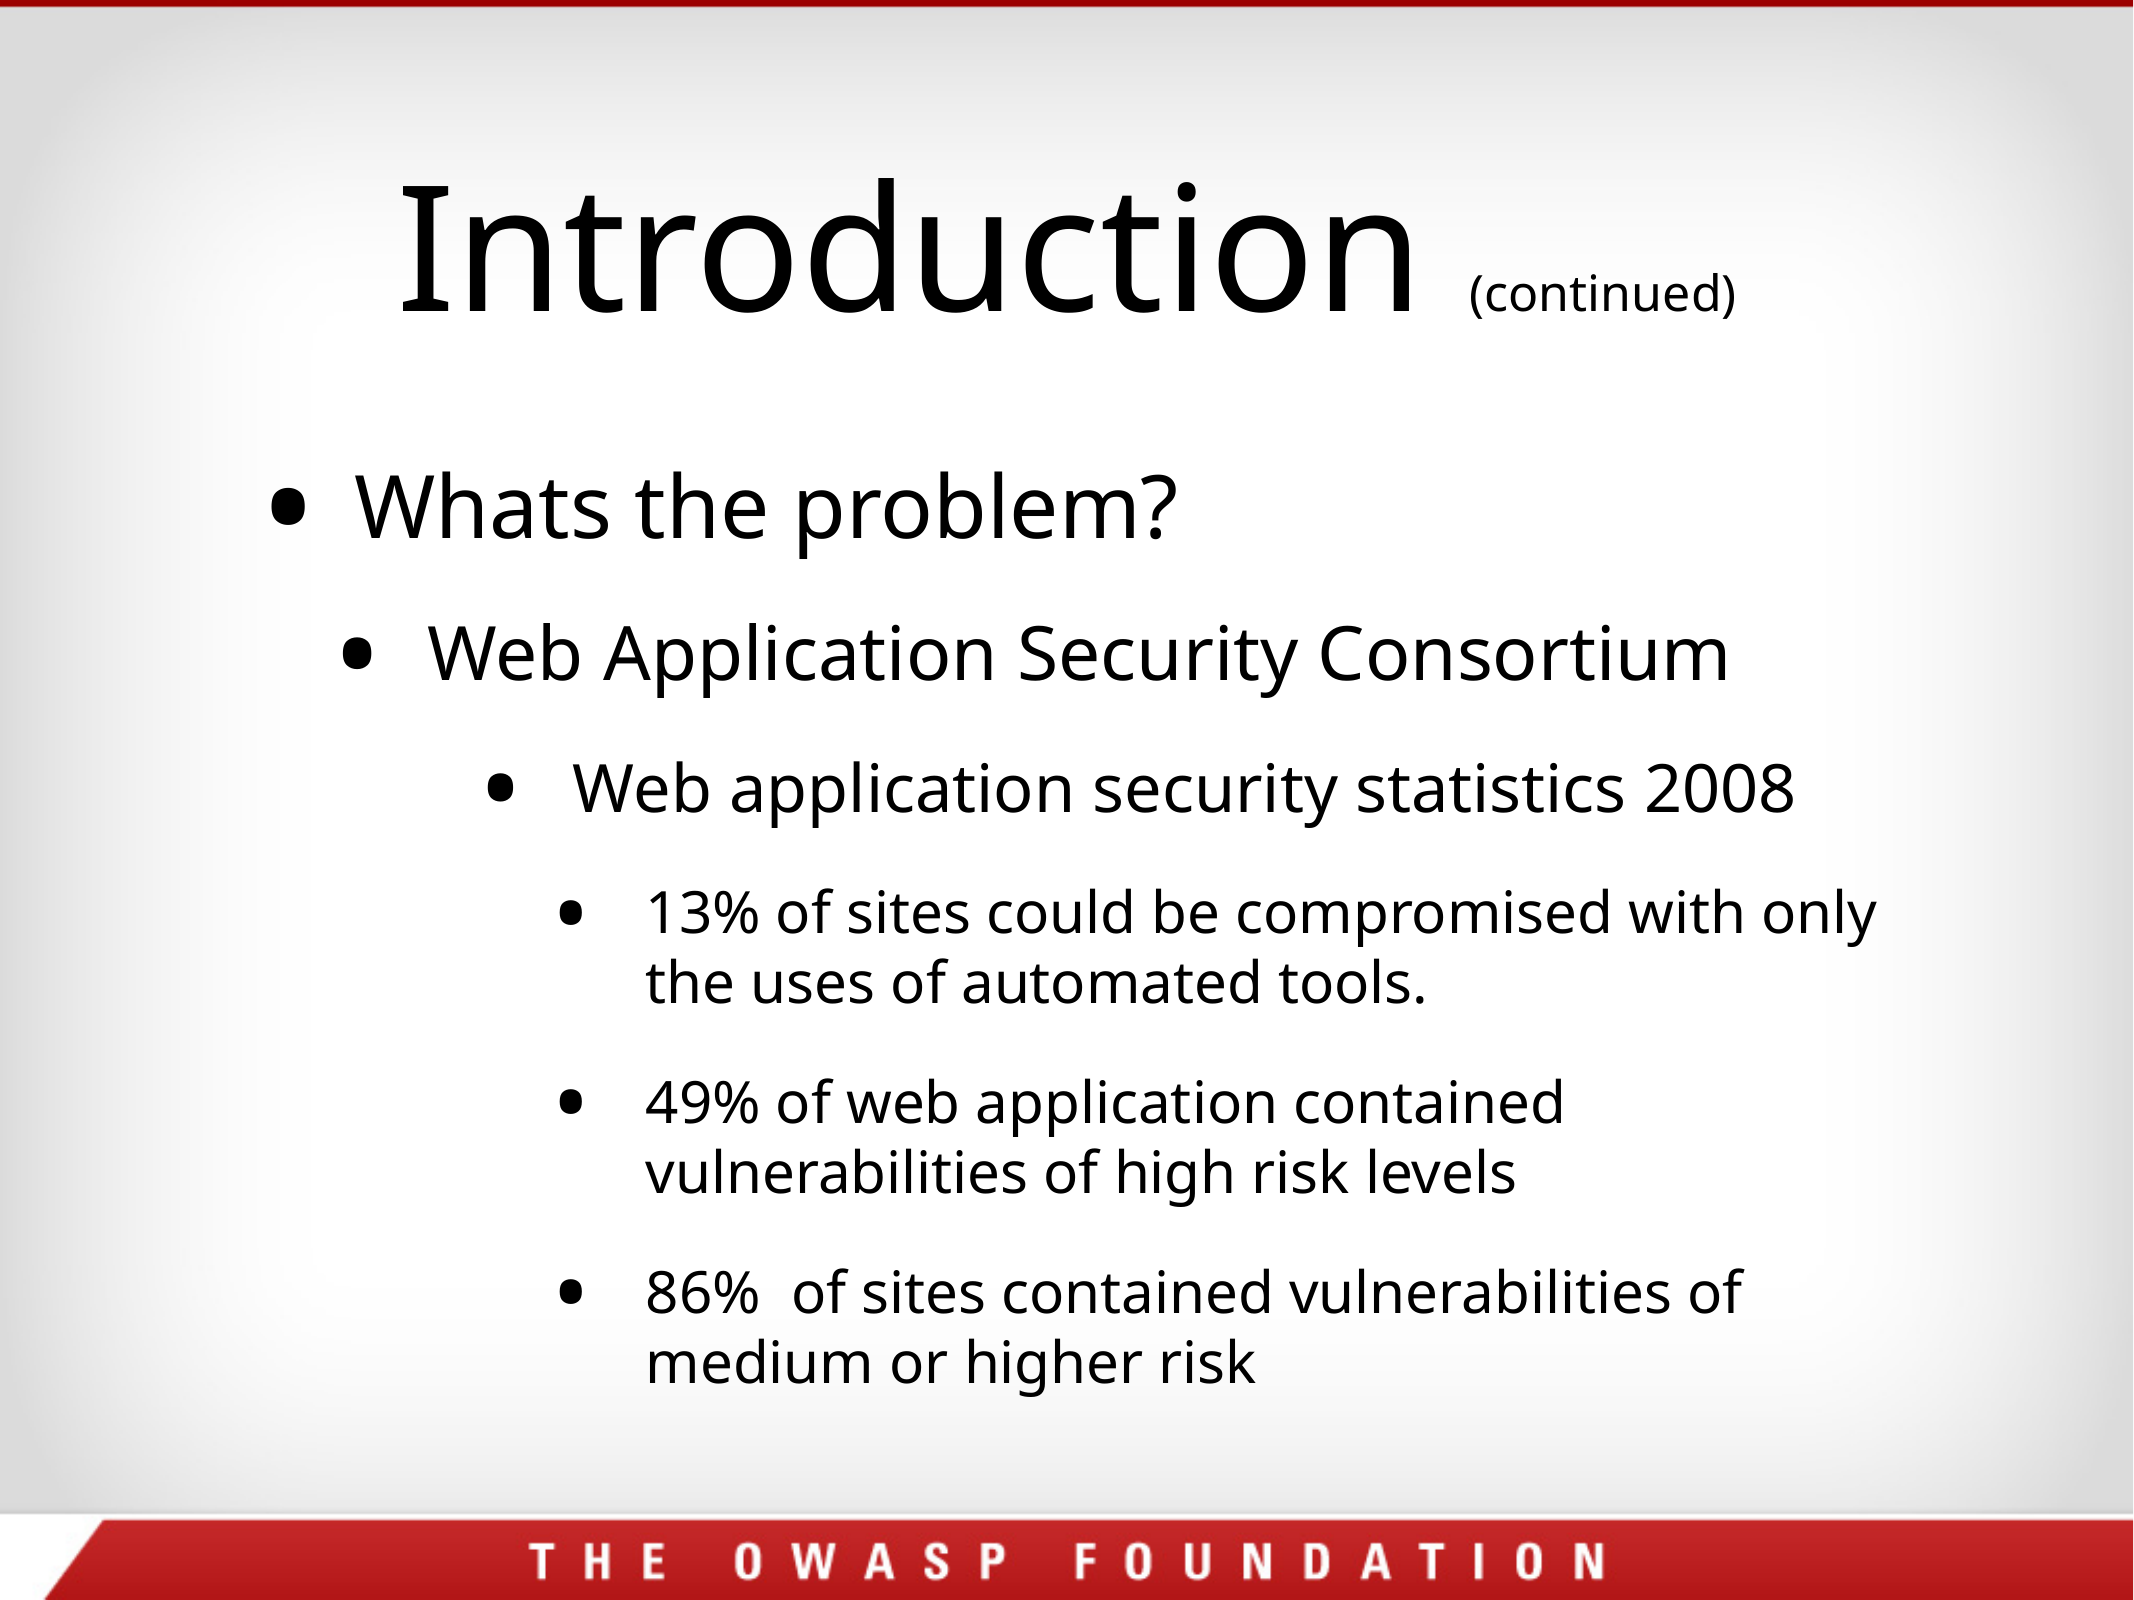

# Introduction (continued)
Whats the problem?
Web Application Security Consortium
Web application security statistics 2008
13% of sites could be compromised with only the uses of automated tools.
49% of web application contained vulnerabilities of high risk levels
86% of sites contained vulnerabilities of medium or higher risk